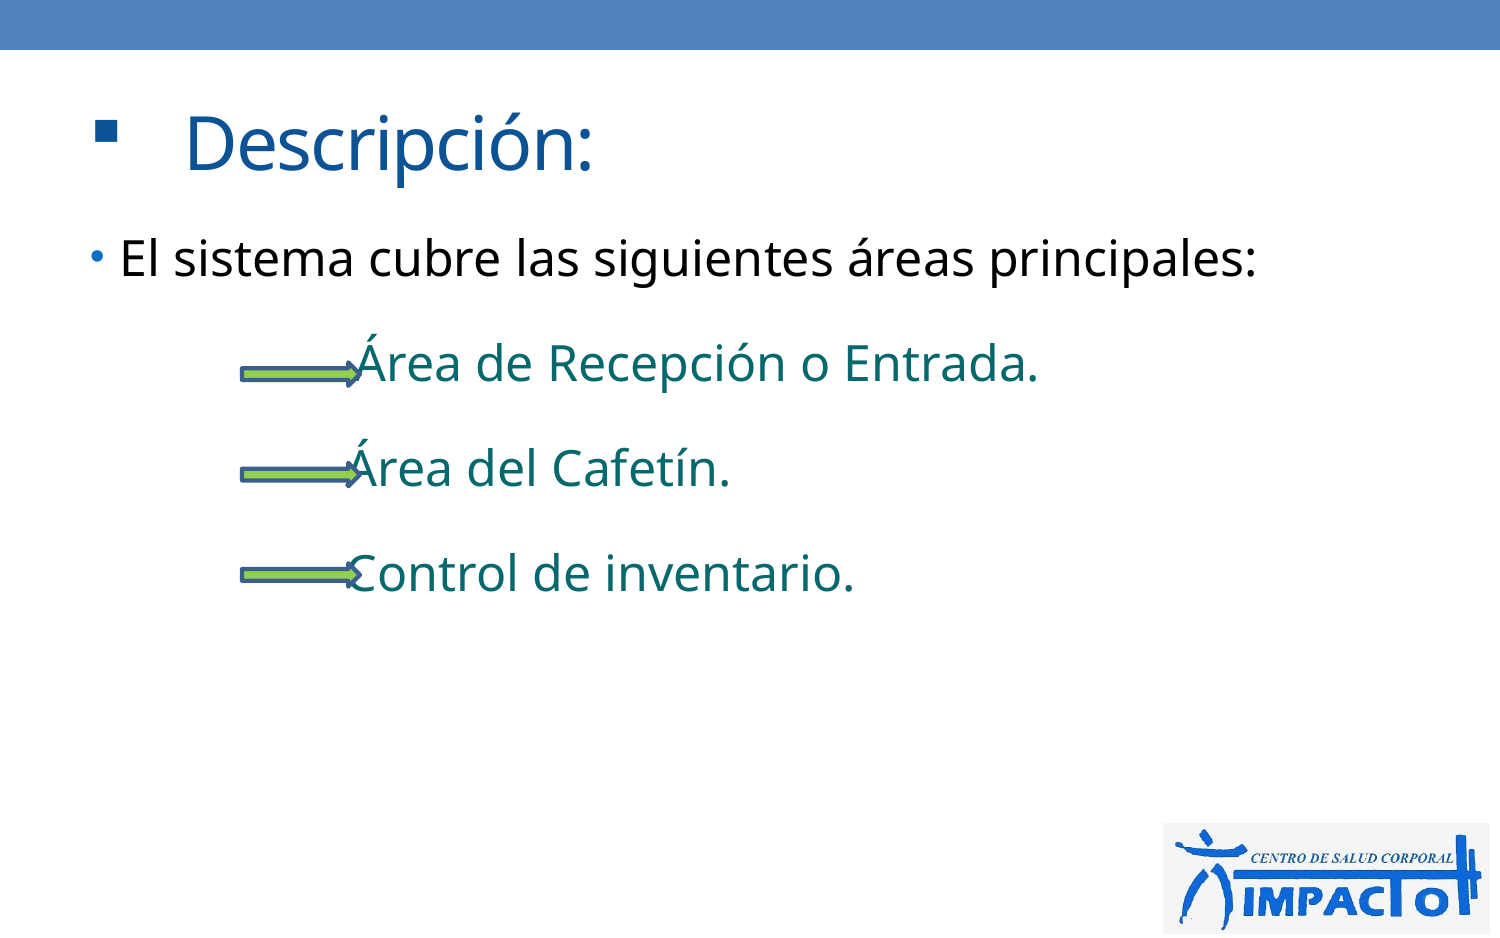

Descripción:
El sistema cubre las siguientes áreas principales:
		 Área de Recepción o Entrada.
	 Área del Cafetín.
 	 Control de inventario.